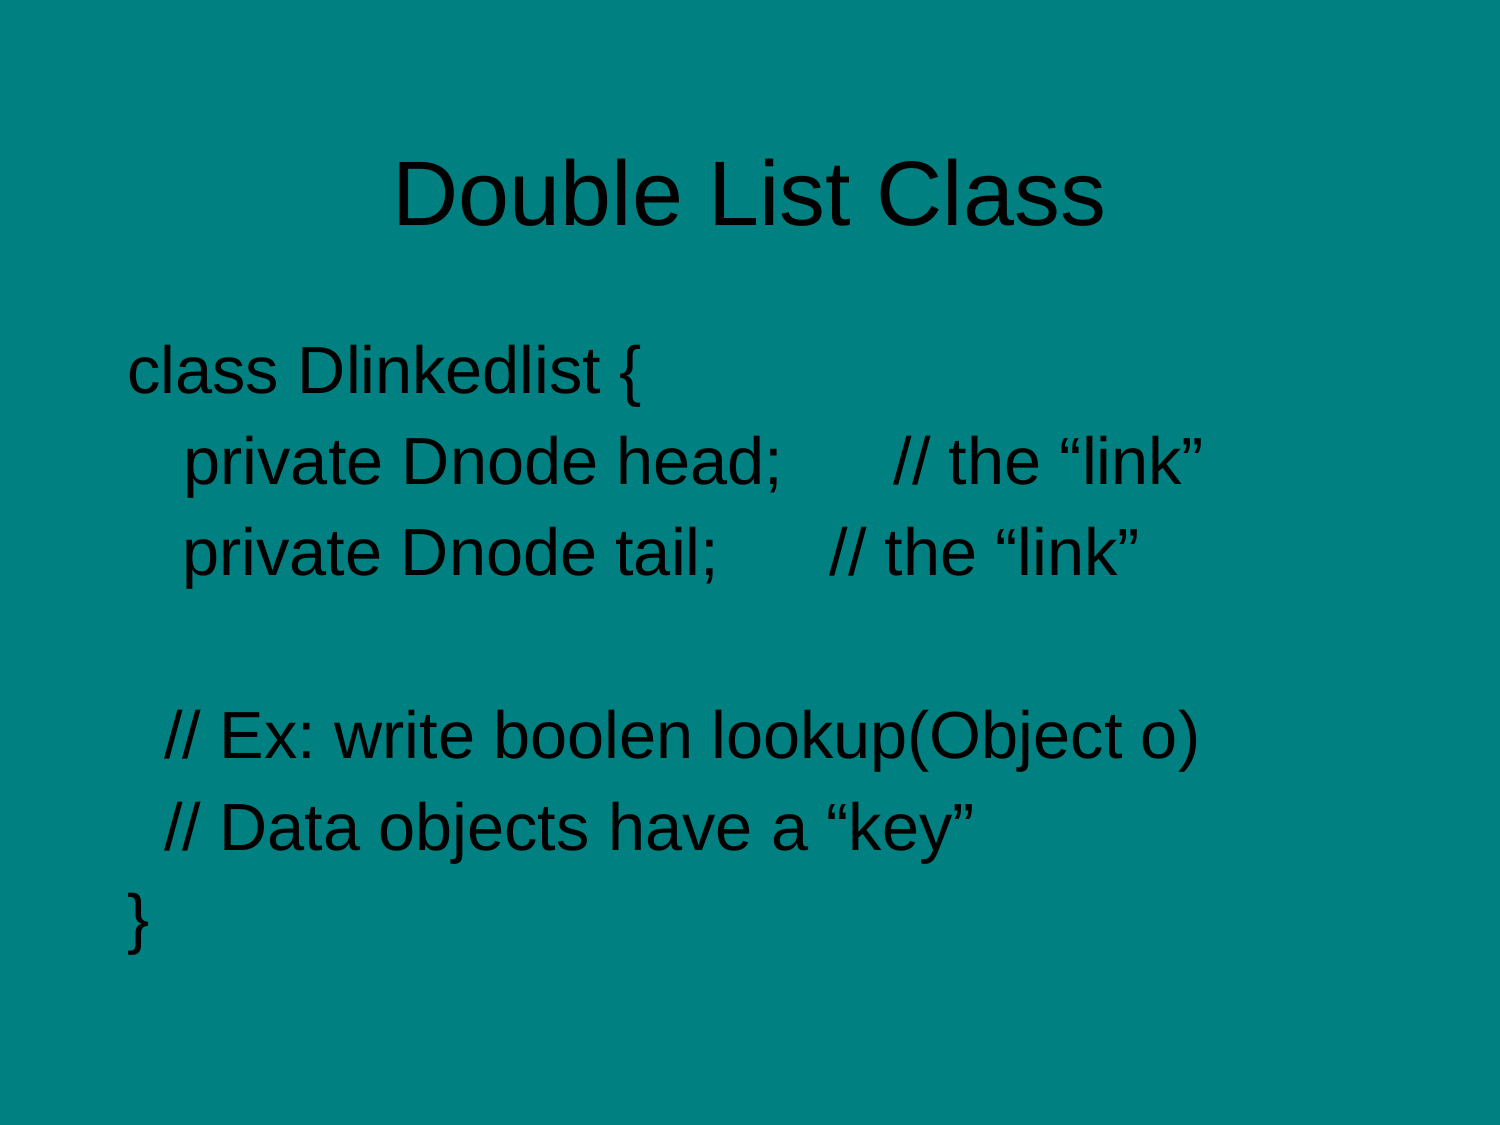

# Double List Class
class Dlinkedlist {
	private Dnode head; // the “link”
 private Dnode tail; // the “link”
 // Ex: write boolen lookup(Object o)
 // Data objects have a “key”
}